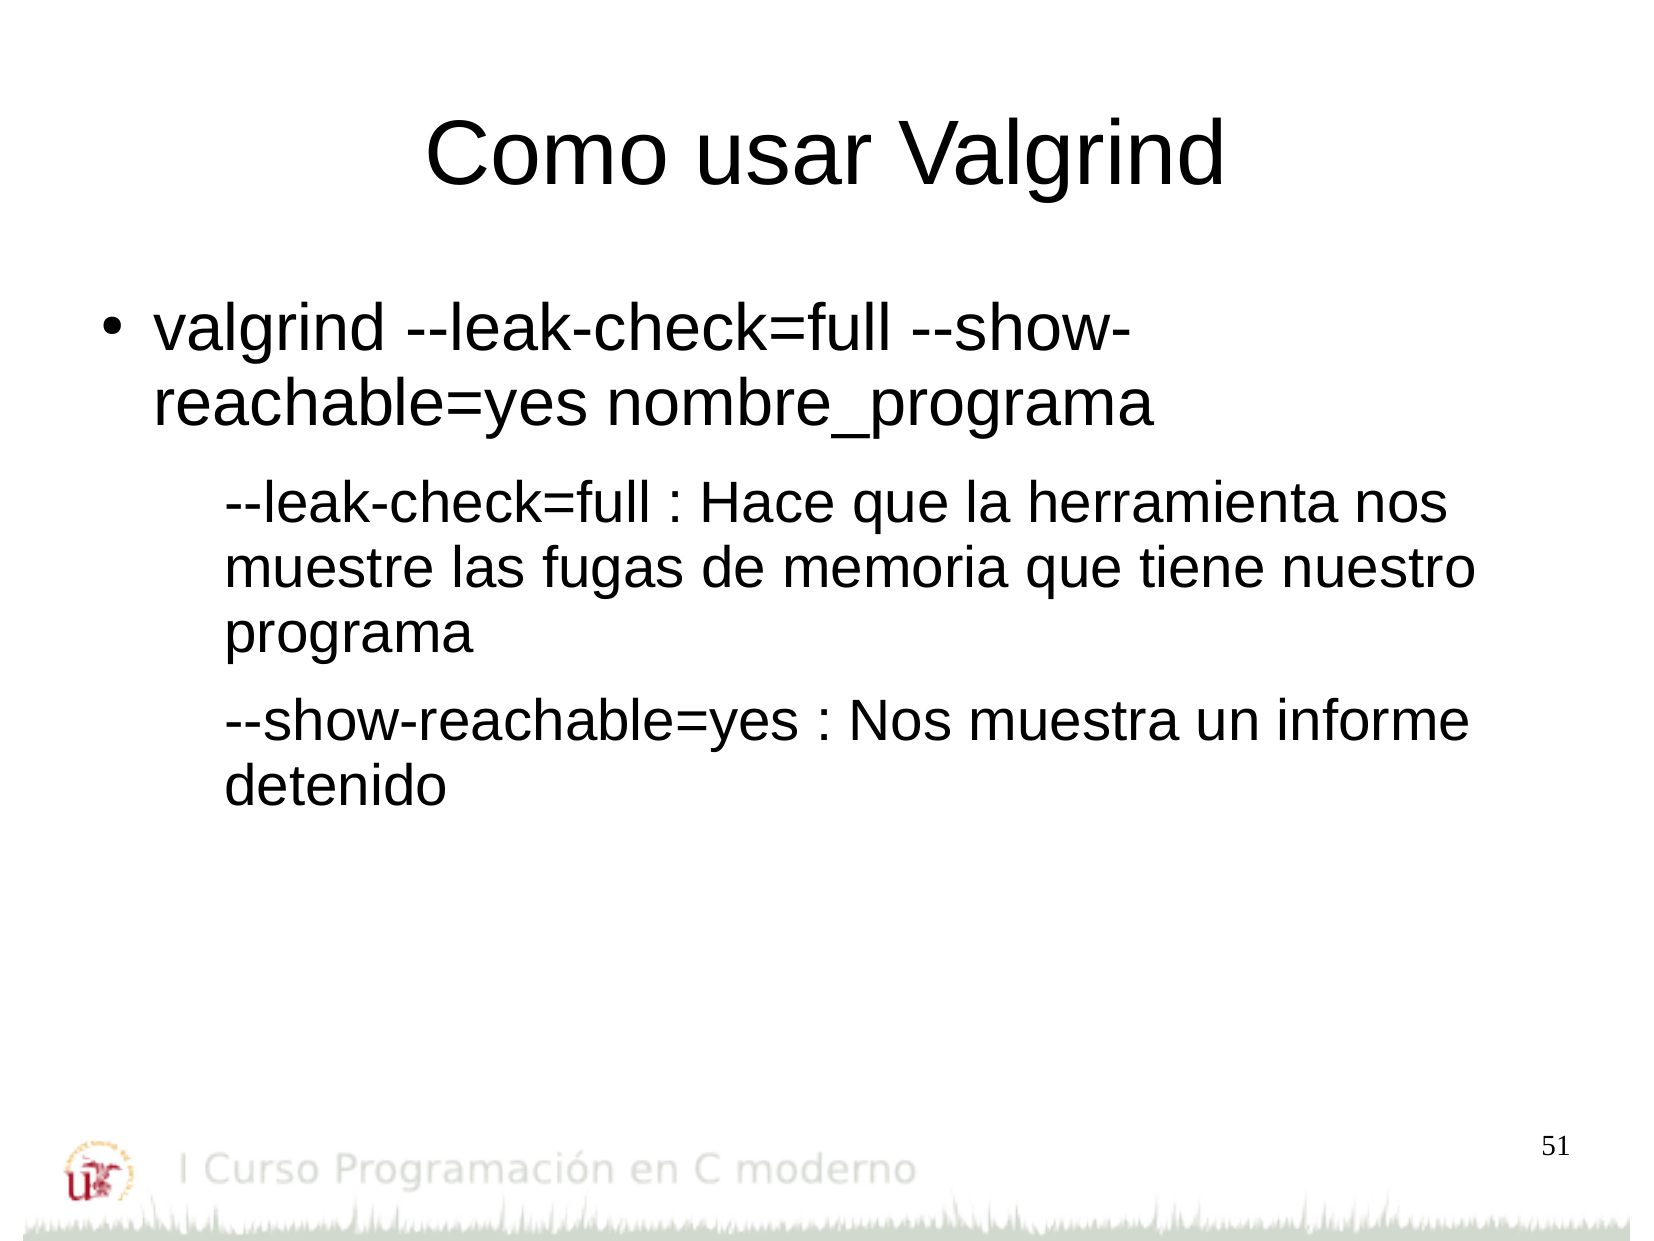

# Como usar Valgrind
valgrind --leak-check=full --show-reachable=yes nombre_programa
--leak-check=full : Hace que la herramienta nos muestre las fugas de memoria que tiene nuestro programa
--show-reachable=yes : Nos muestra un informe detenido
51